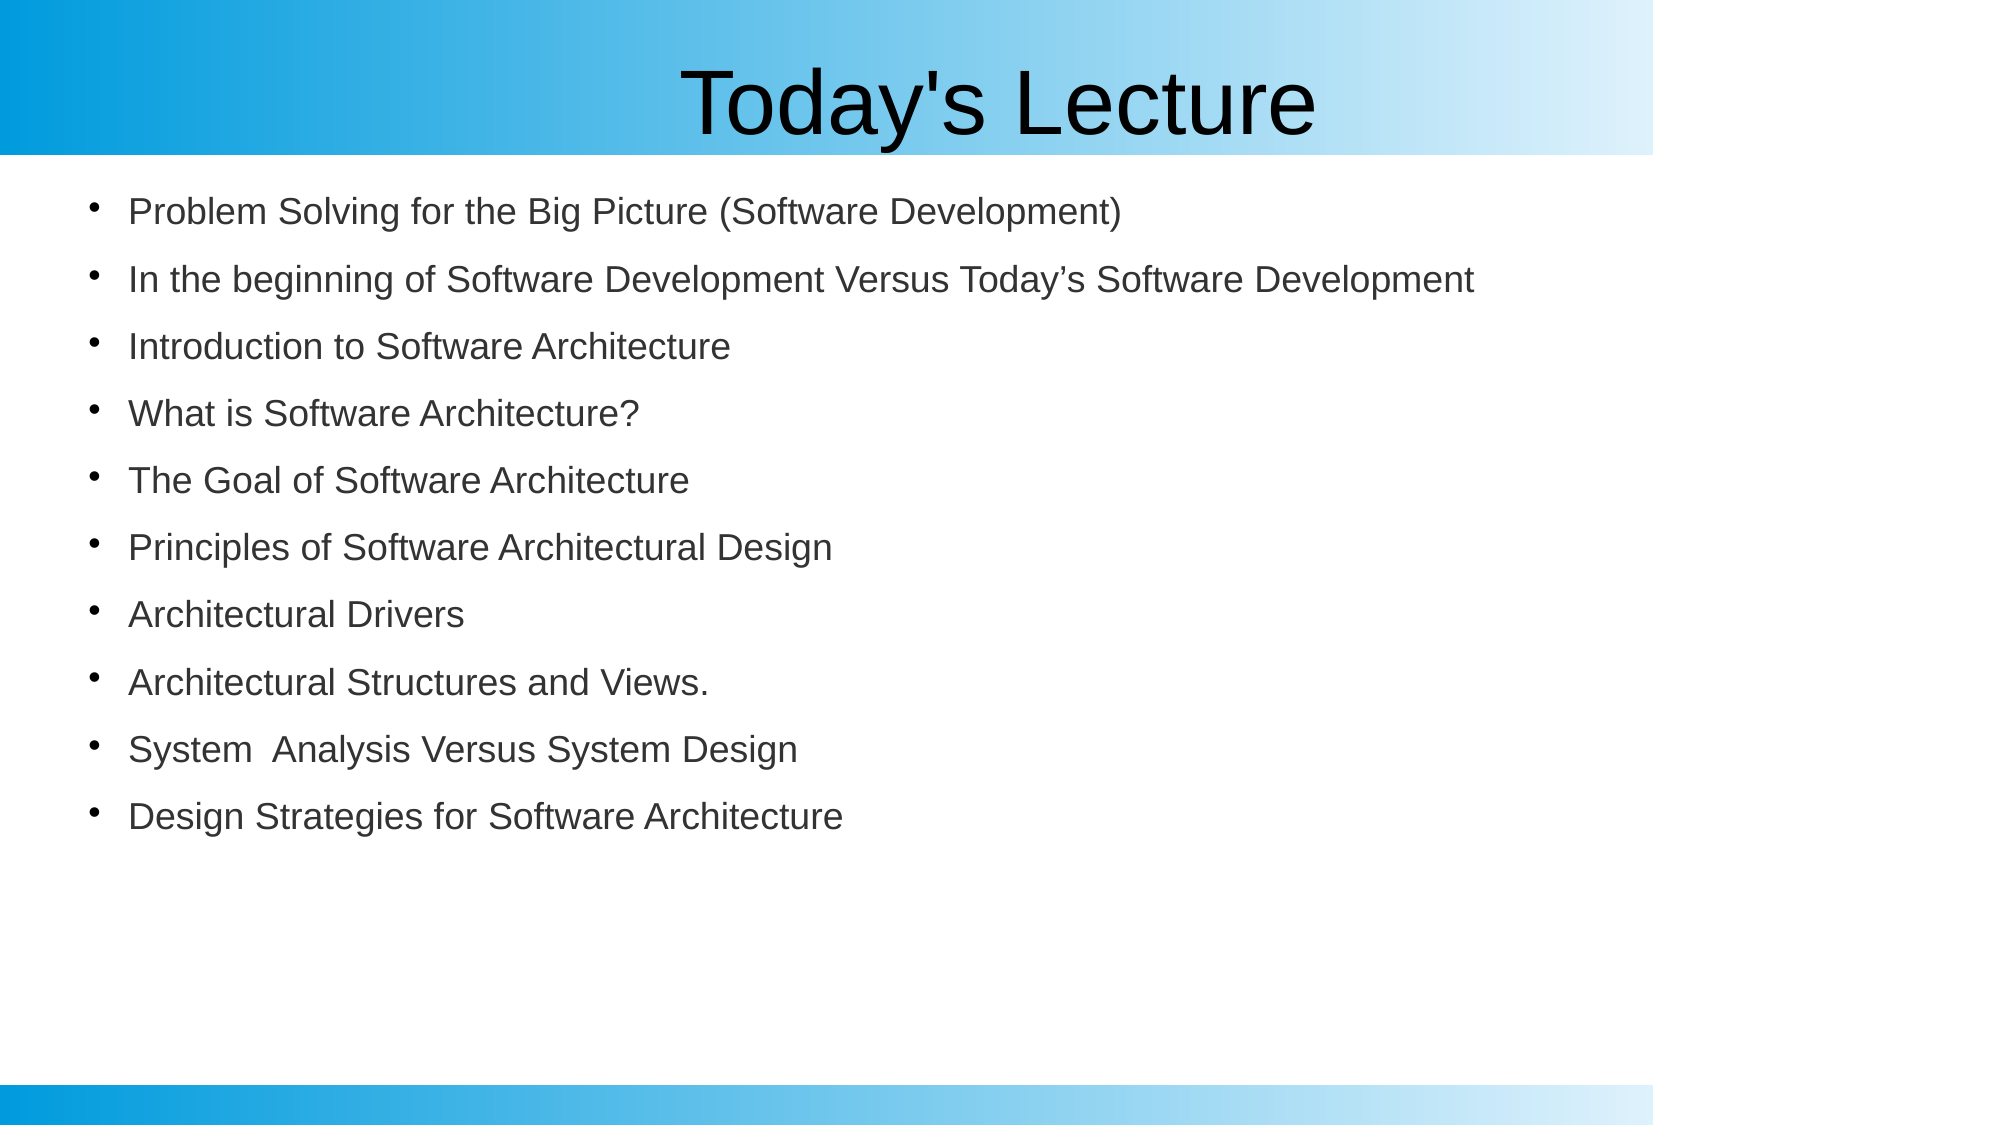

# Today's Lecture
Problem Solving for the Big Picture (Software Development)
In the beginning of Software Development Versus Today’s Software Development
Introduction to Software Architecture
What is Software Architecture?
The Goal of Software Architecture
Principles of Software Architectural Design
Architectural Drivers
Architectural Structures and Views.
System Analysis Versus System Design
Design Strategies for Software Architecture